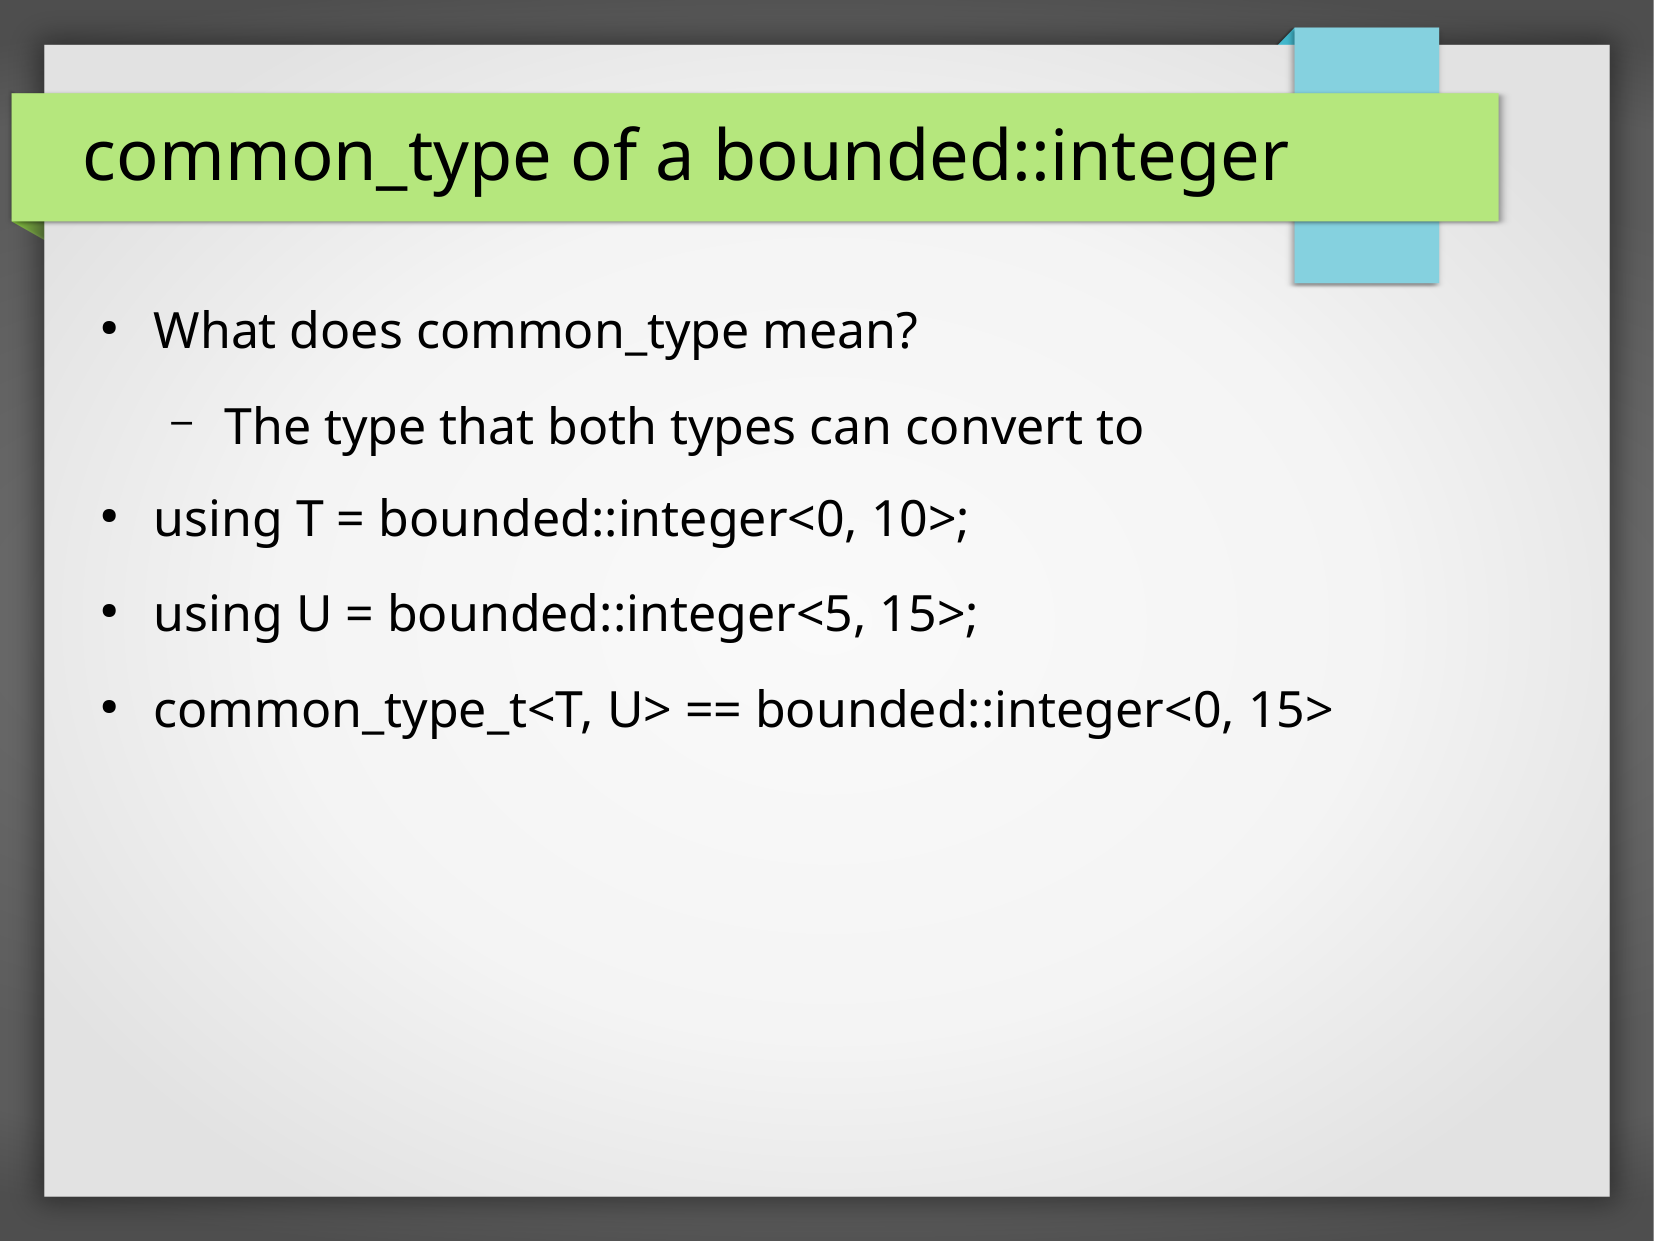

# common_type of a bounded::integer
What does common_type mean?
The type that both types can convert to
using T = bounded::integer<0, 10>;
using U = bounded::integer<5, 15>;
common_type_t<T, U> == bounded::integer<0, 15>